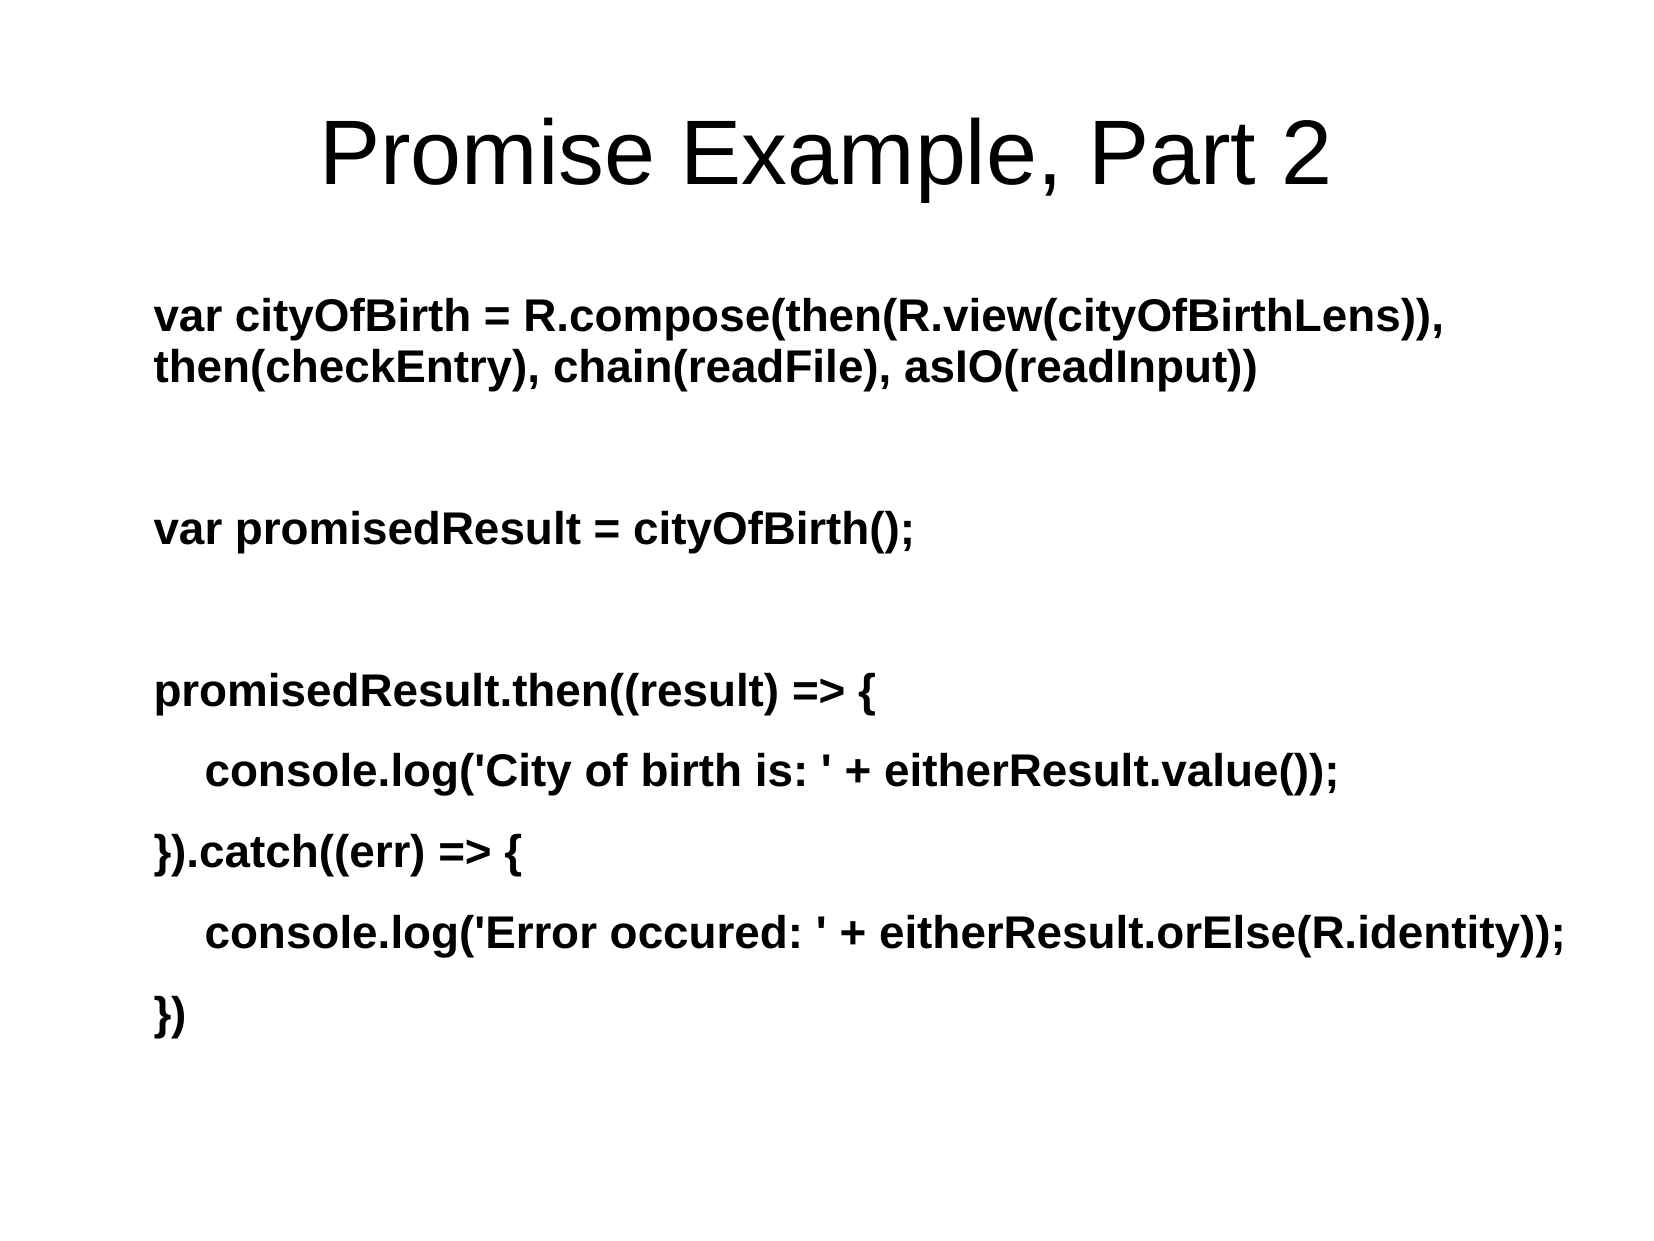

# Promise Example, Part 2
var cityOfBirth = R.compose(then(R.view(cityOfBirthLens)), then(checkEntry), chain(readFile), asIO(readInput))
var promisedResult = cityOfBirth();
promisedResult.then((result) => {
 console.log('City of birth is: ' + eitherResult.value());
}).catch((err) => {
 console.log('Error occured: ' + eitherResult.orElse(R.identity));
})